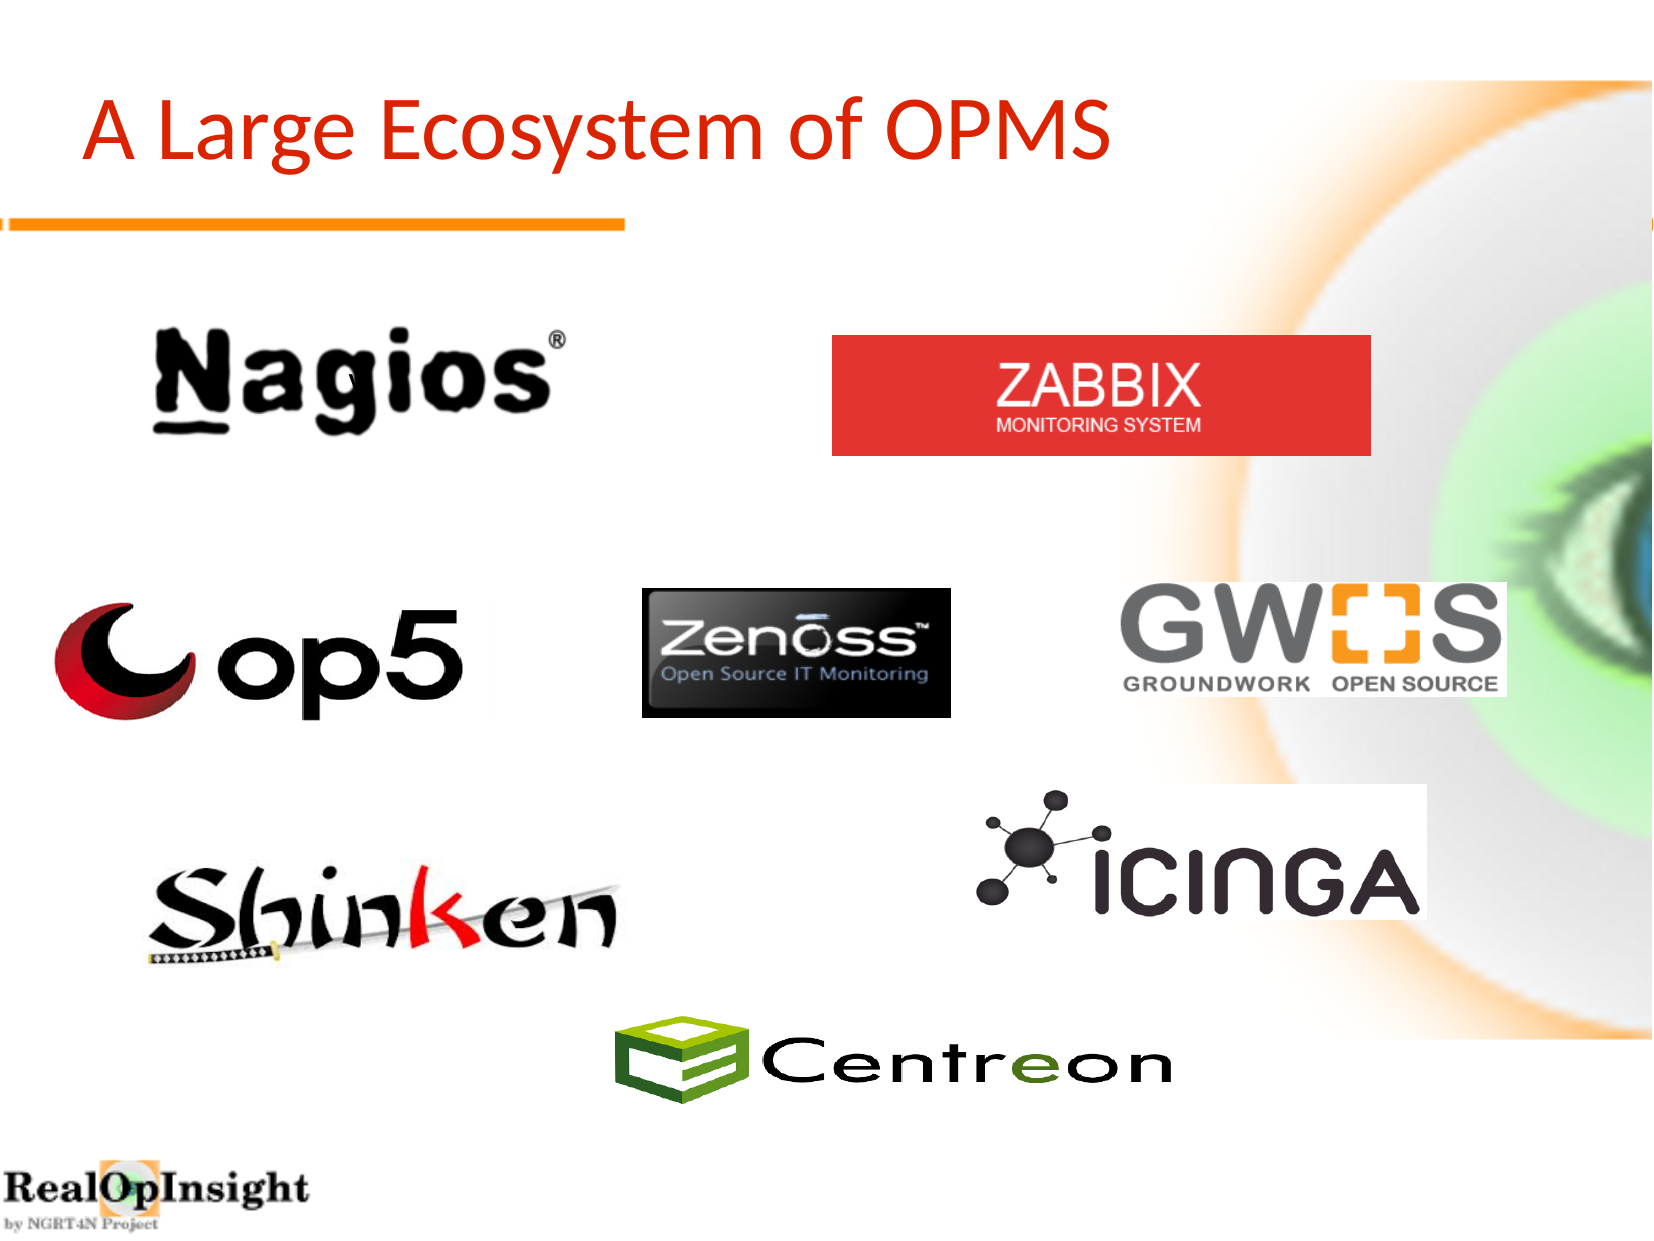

# A Large Ecosystem of OPMS
v